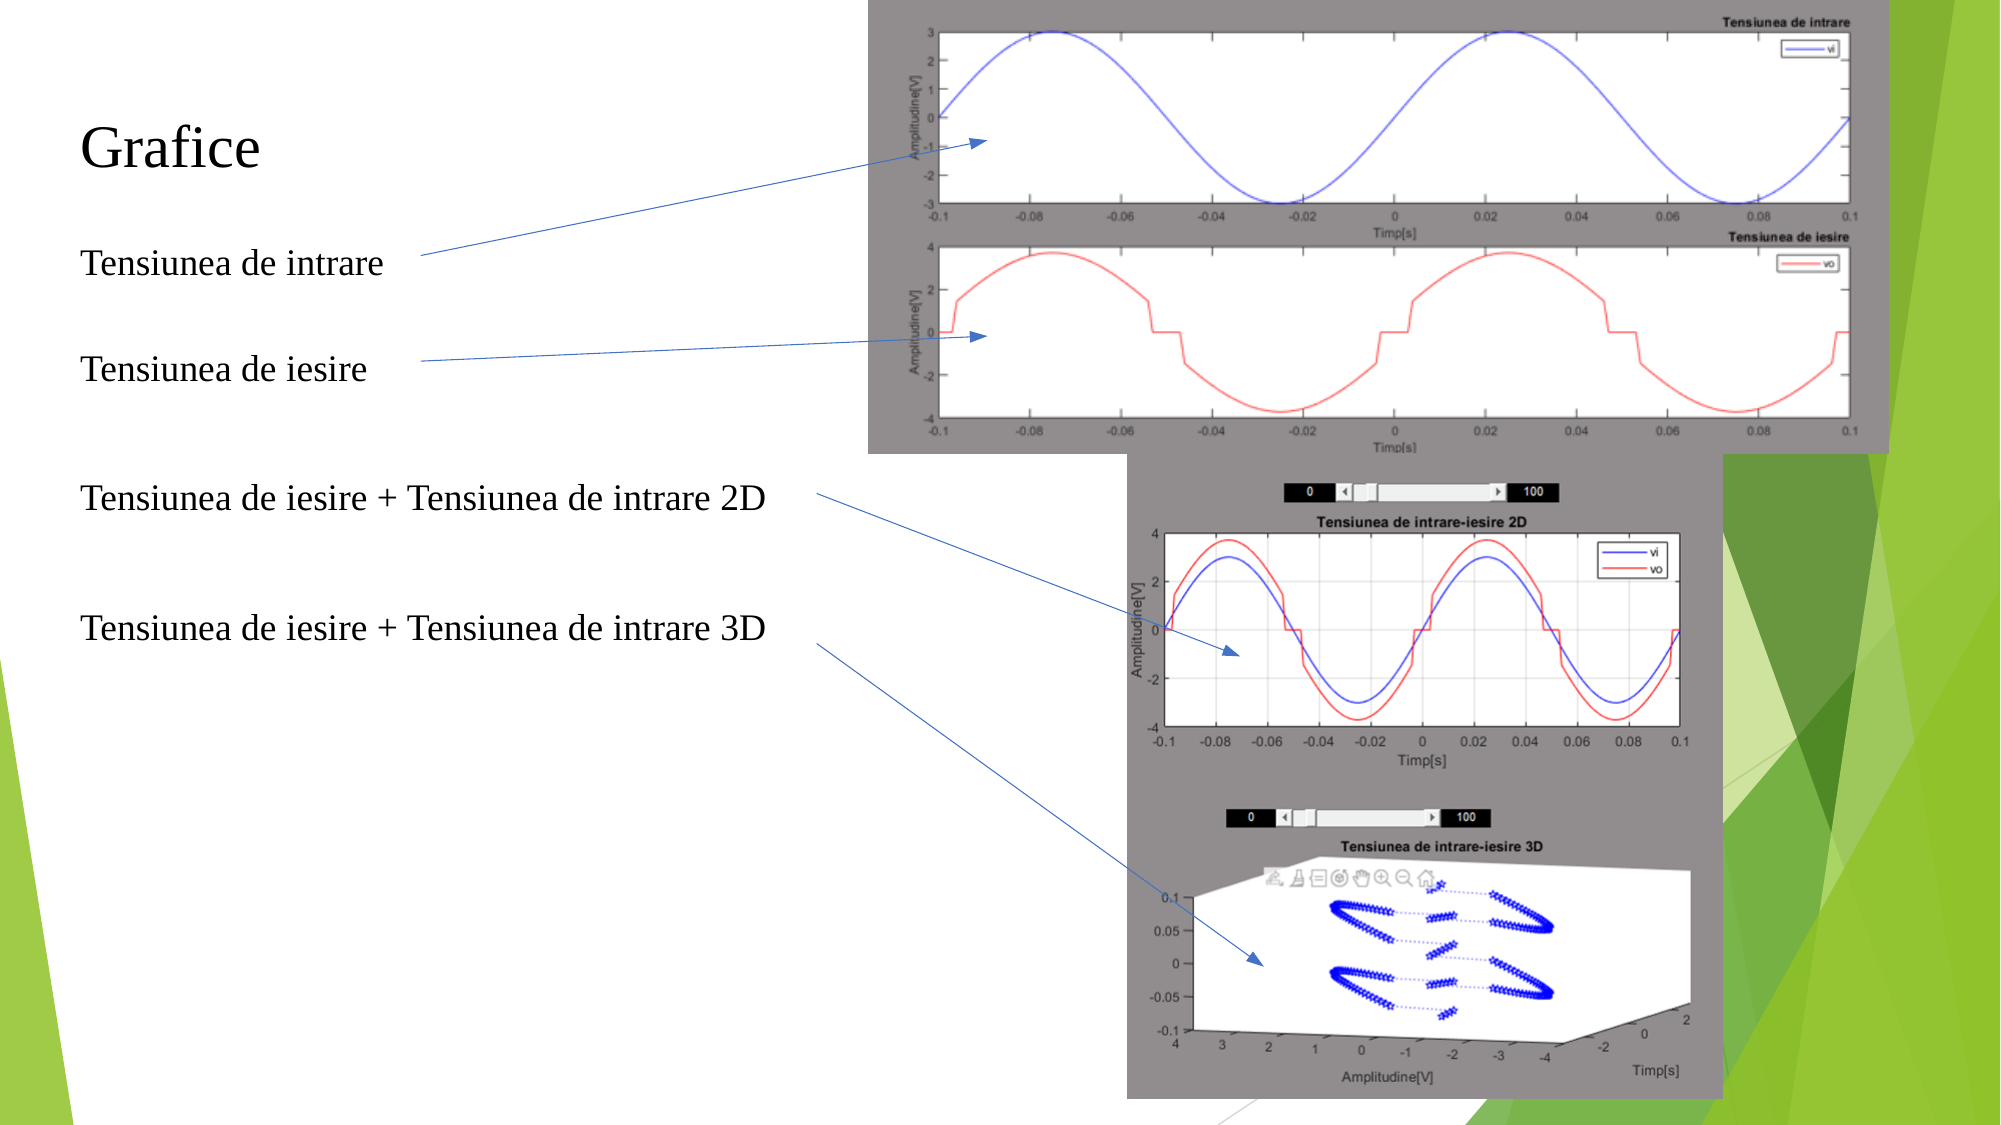

# Grafice
Tensiunea de intrare
Tensiunea de iesire
Tensiunea de iesire + Tensiunea de intrare 2D
Tensiunea de iesire + Tensiunea de intrare 3D